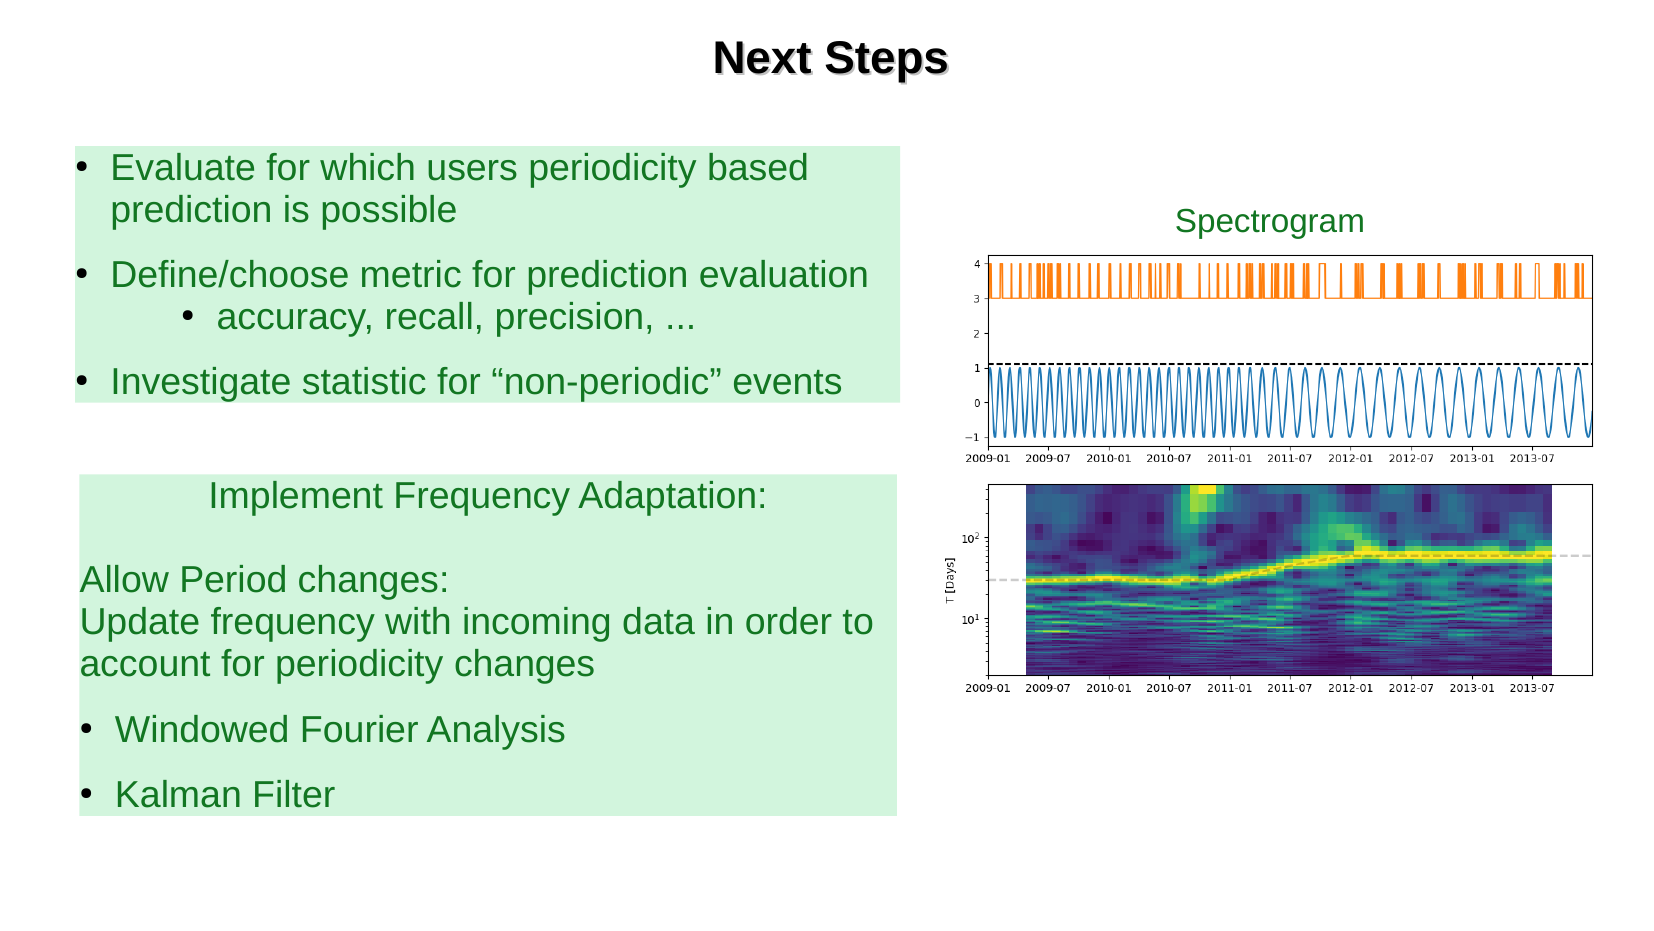

Next Steps
Evaluate for which users periodicity based prediction is possible
Define/choose metric for prediction evaluation
accuracy, recall, precision, ...
Investigate statistic for “non-periodic” events
Spectrogram
Implement Frequency Adaptation:
Allow Period changes:
Update frequency with incoming data in order to account for periodicity changes
Windowed Fourier Analysis
Kalman Filter